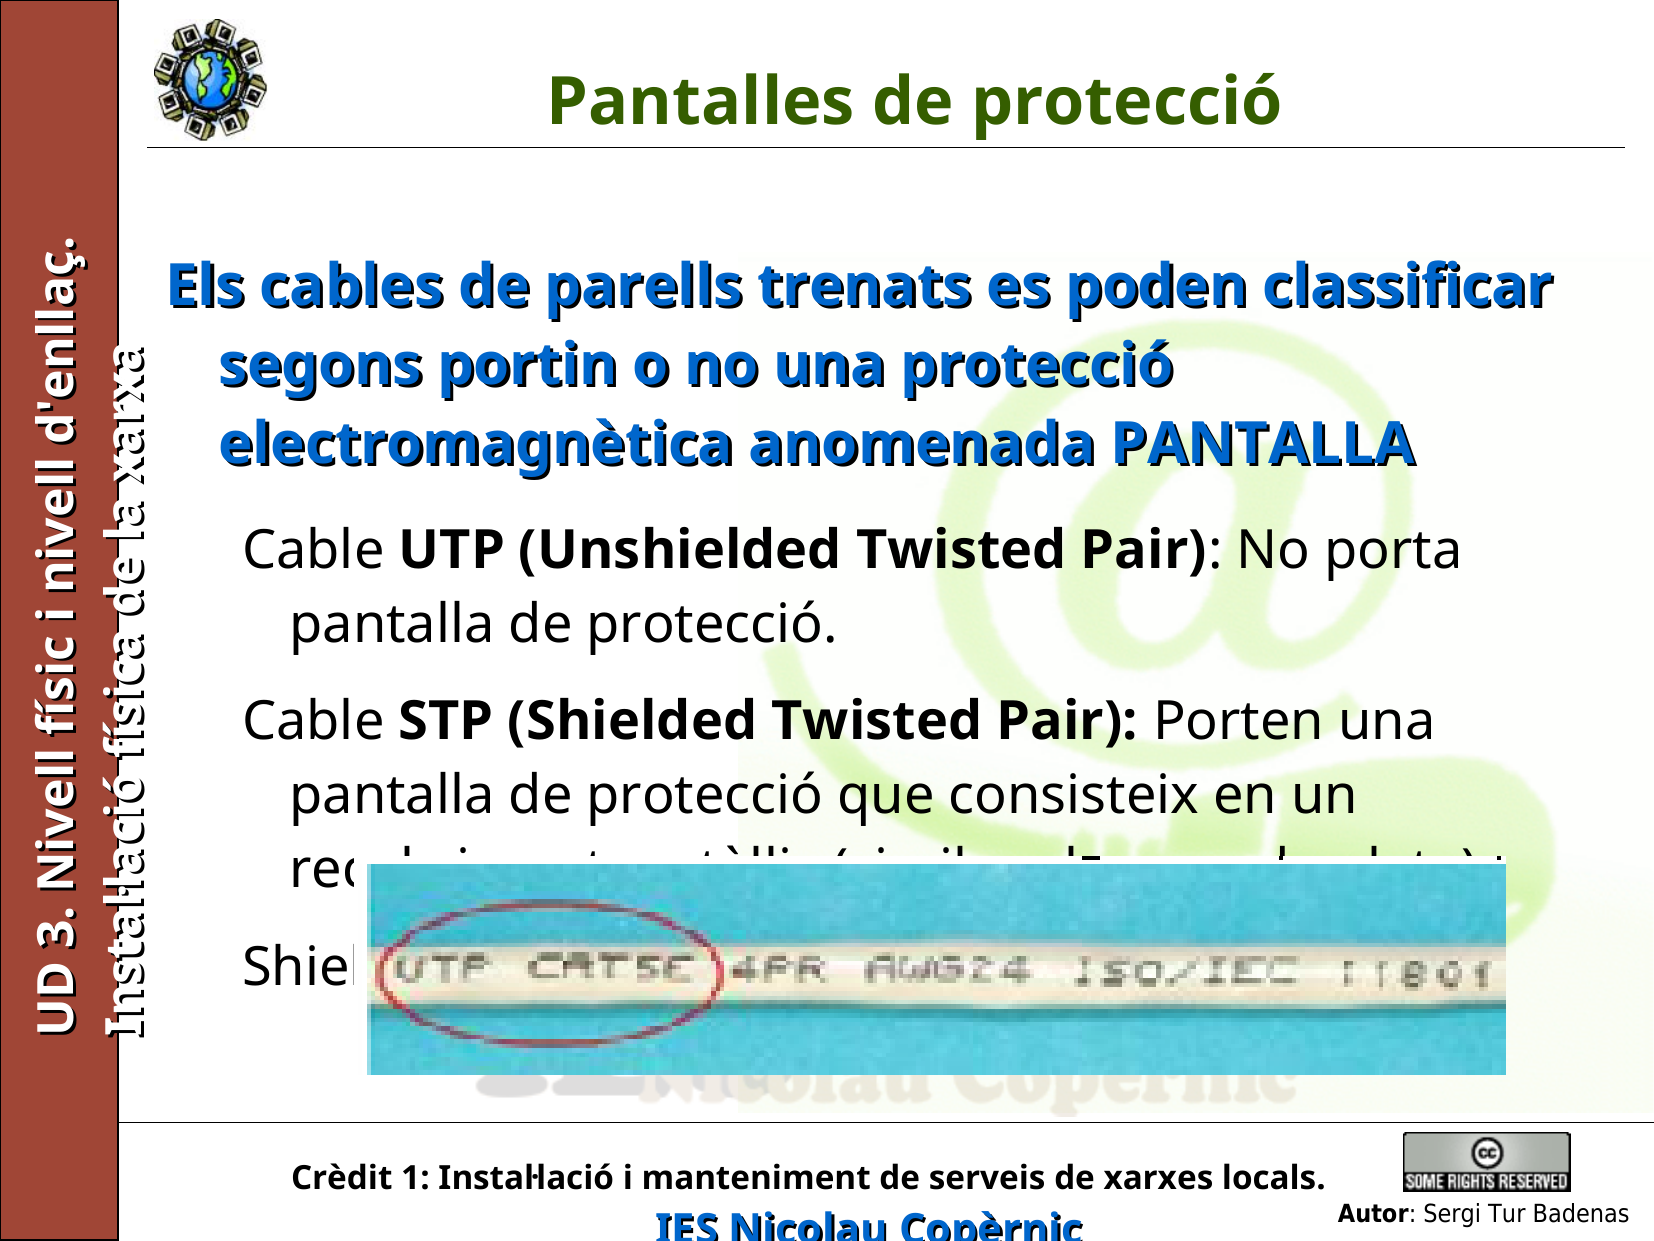

# Pantalles de protecció
Els cables de parells trenats es poden classificar segons portin o no una protecció electromagnètica anomenada PANTALLA
Cable UTP (Unshielded Twisted Pair): No porta pantalla de protecció.
Cable STP (Shielded Twisted Pair): Porten una pantalla de protecció que consisteix en un recobriment metàl·lic (similar al paper de plata)
Shield és escut/pantalla de protecció en angles.